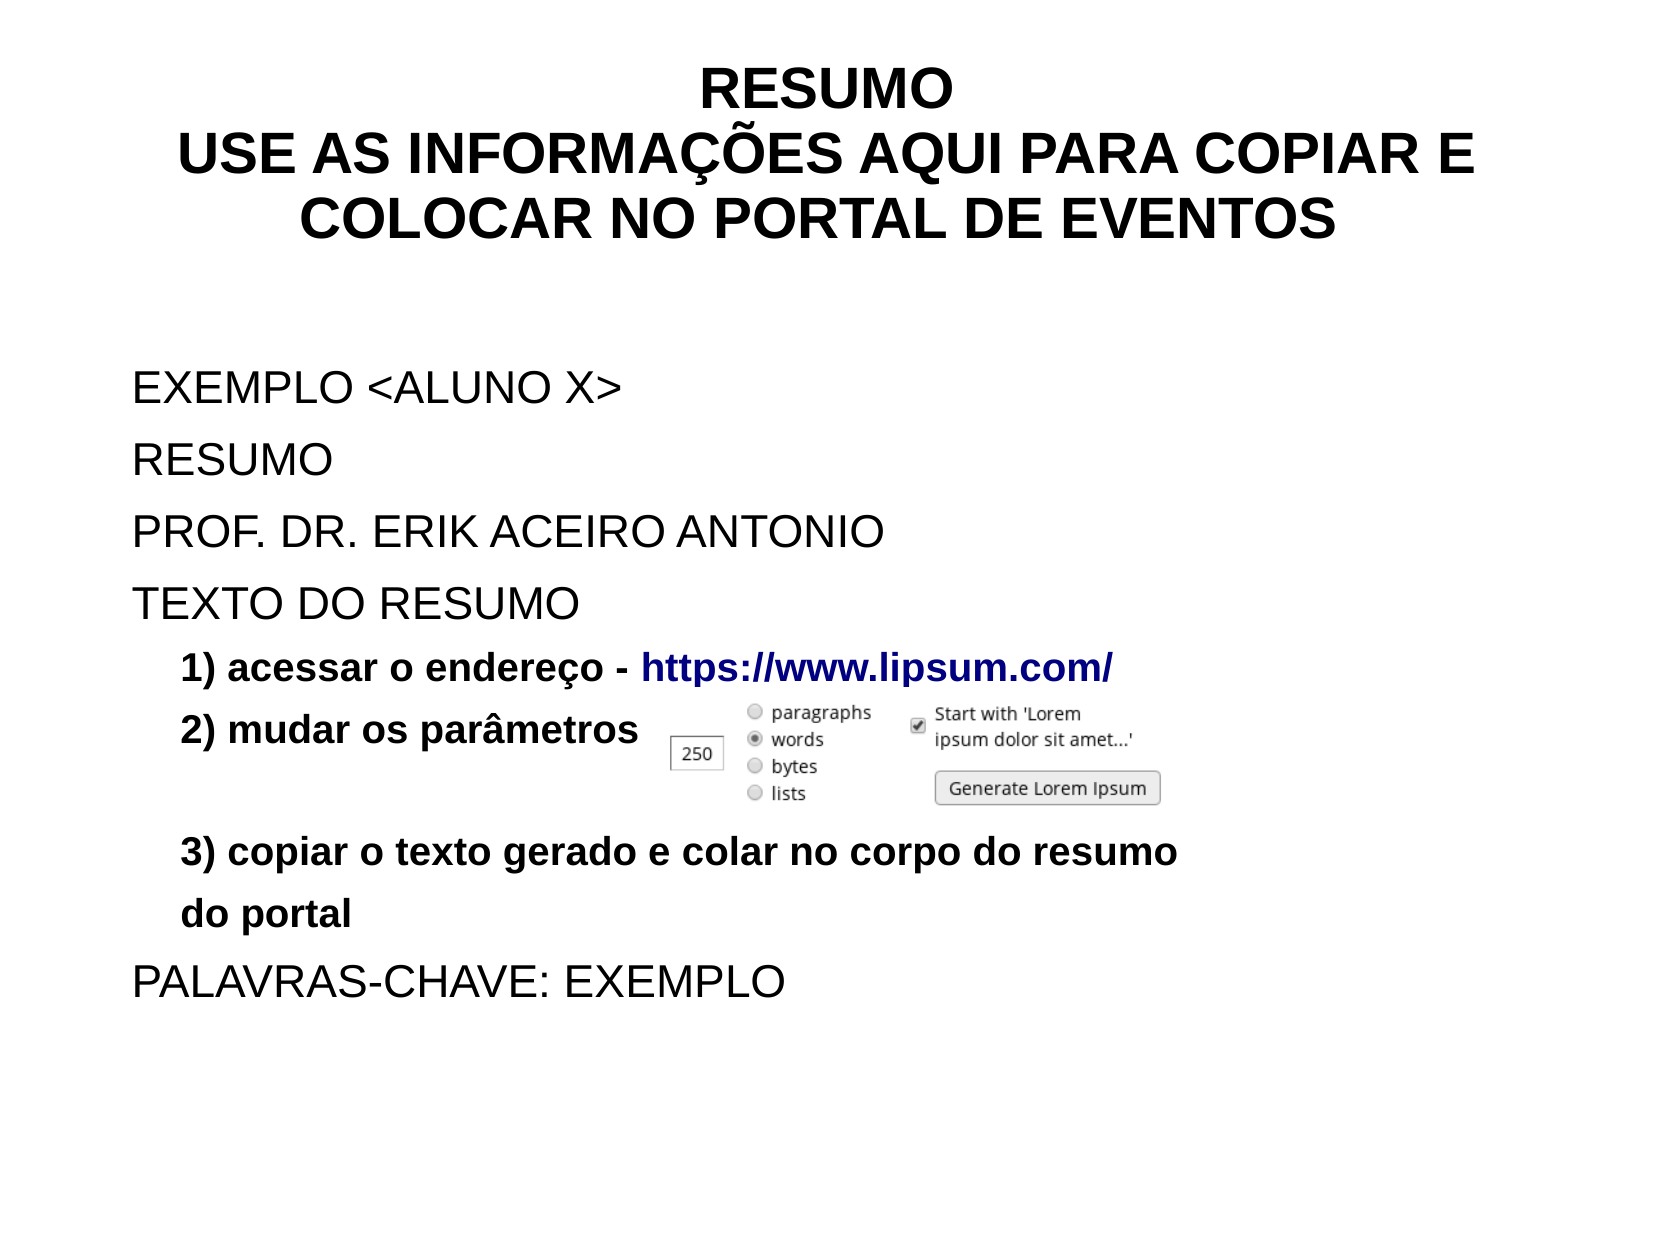

# RESUMO USE AS INFORMAÇÕES AQUI PARA COPIAR E COLOCAR NO PORTAL DE EVENTOS
EXEMPLO <ALUNO X>
RESUMO
PROF. DR. ERIK ACEIRO ANTONIO
TEXTO DO RESUMO
1) acessar o endereço - https://www.lipsum.com/
2) mudar os parâmetros
3) copiar o texto gerado e colar no corpo do resumo
do portal
PALAVRAS-CHAVE: EXEMPLO